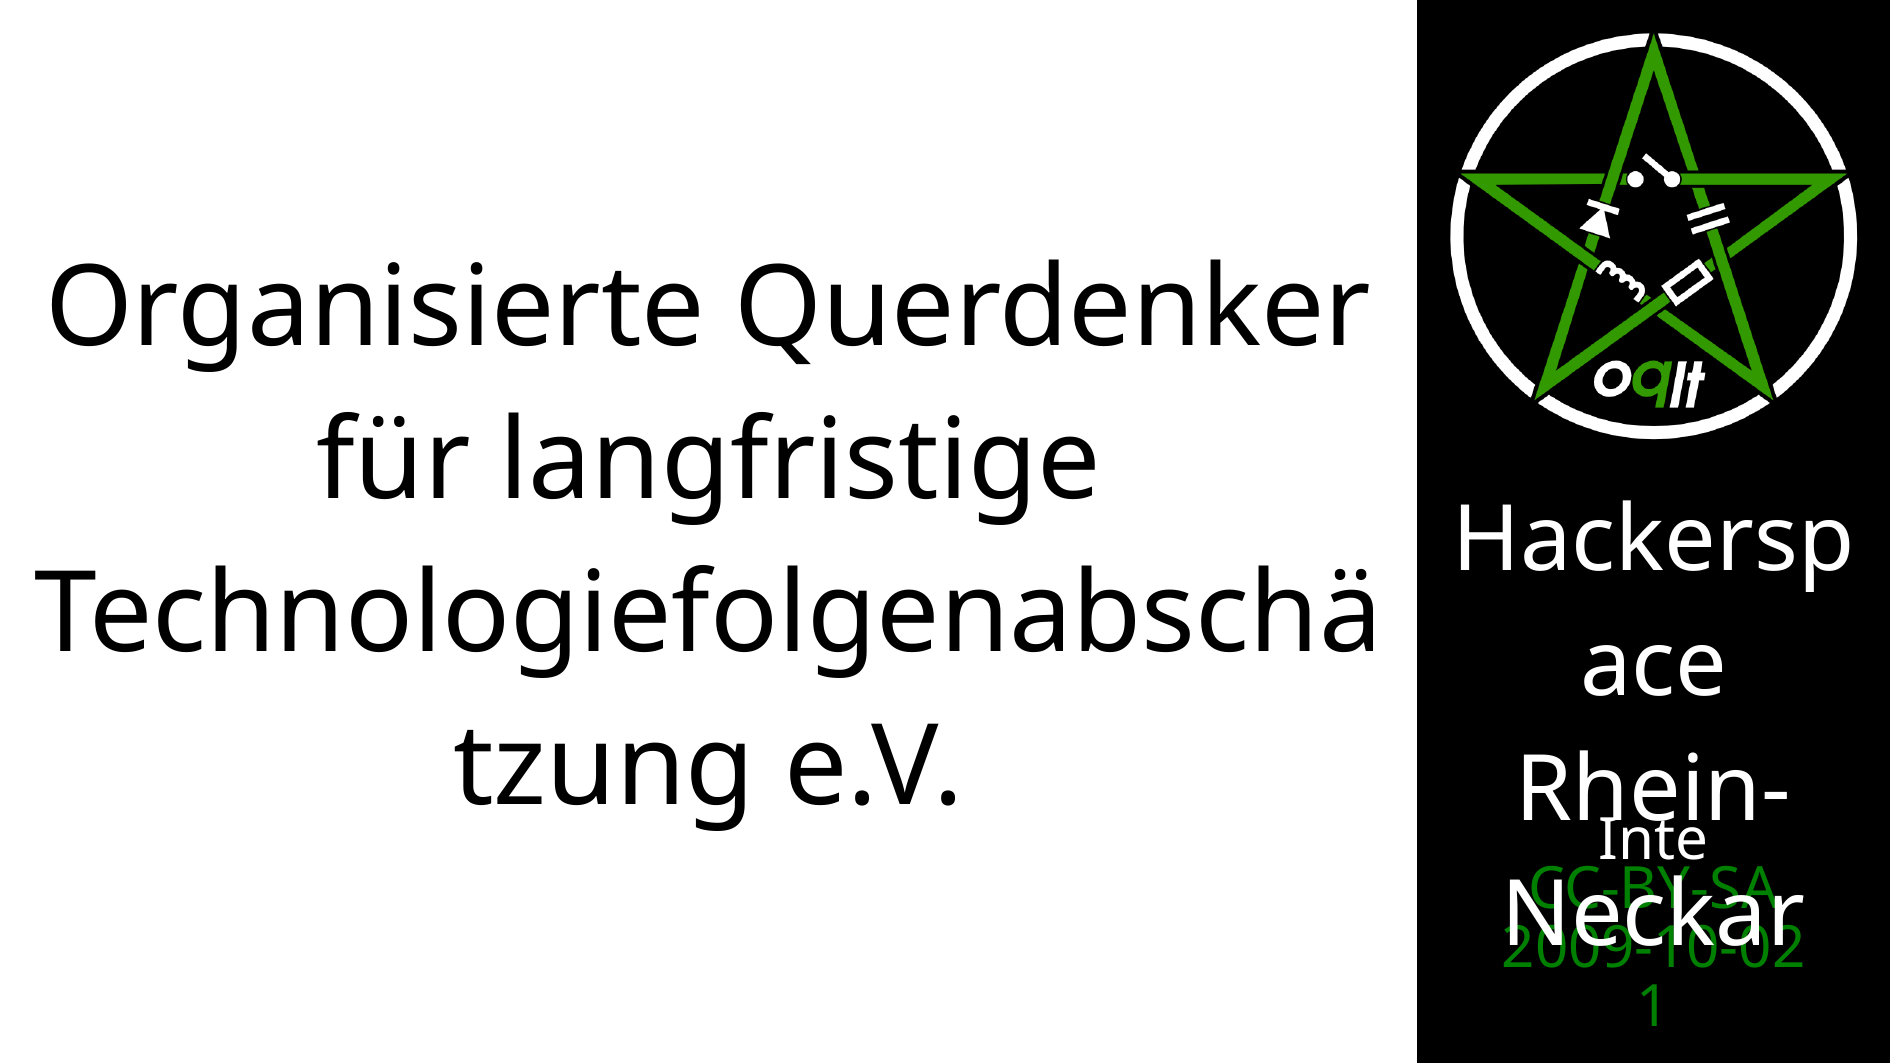

Organisierte Querdenker
für langfristige Technologiefolgenabschätzung e.V.
CC-BY-SA
2009-10-02
1